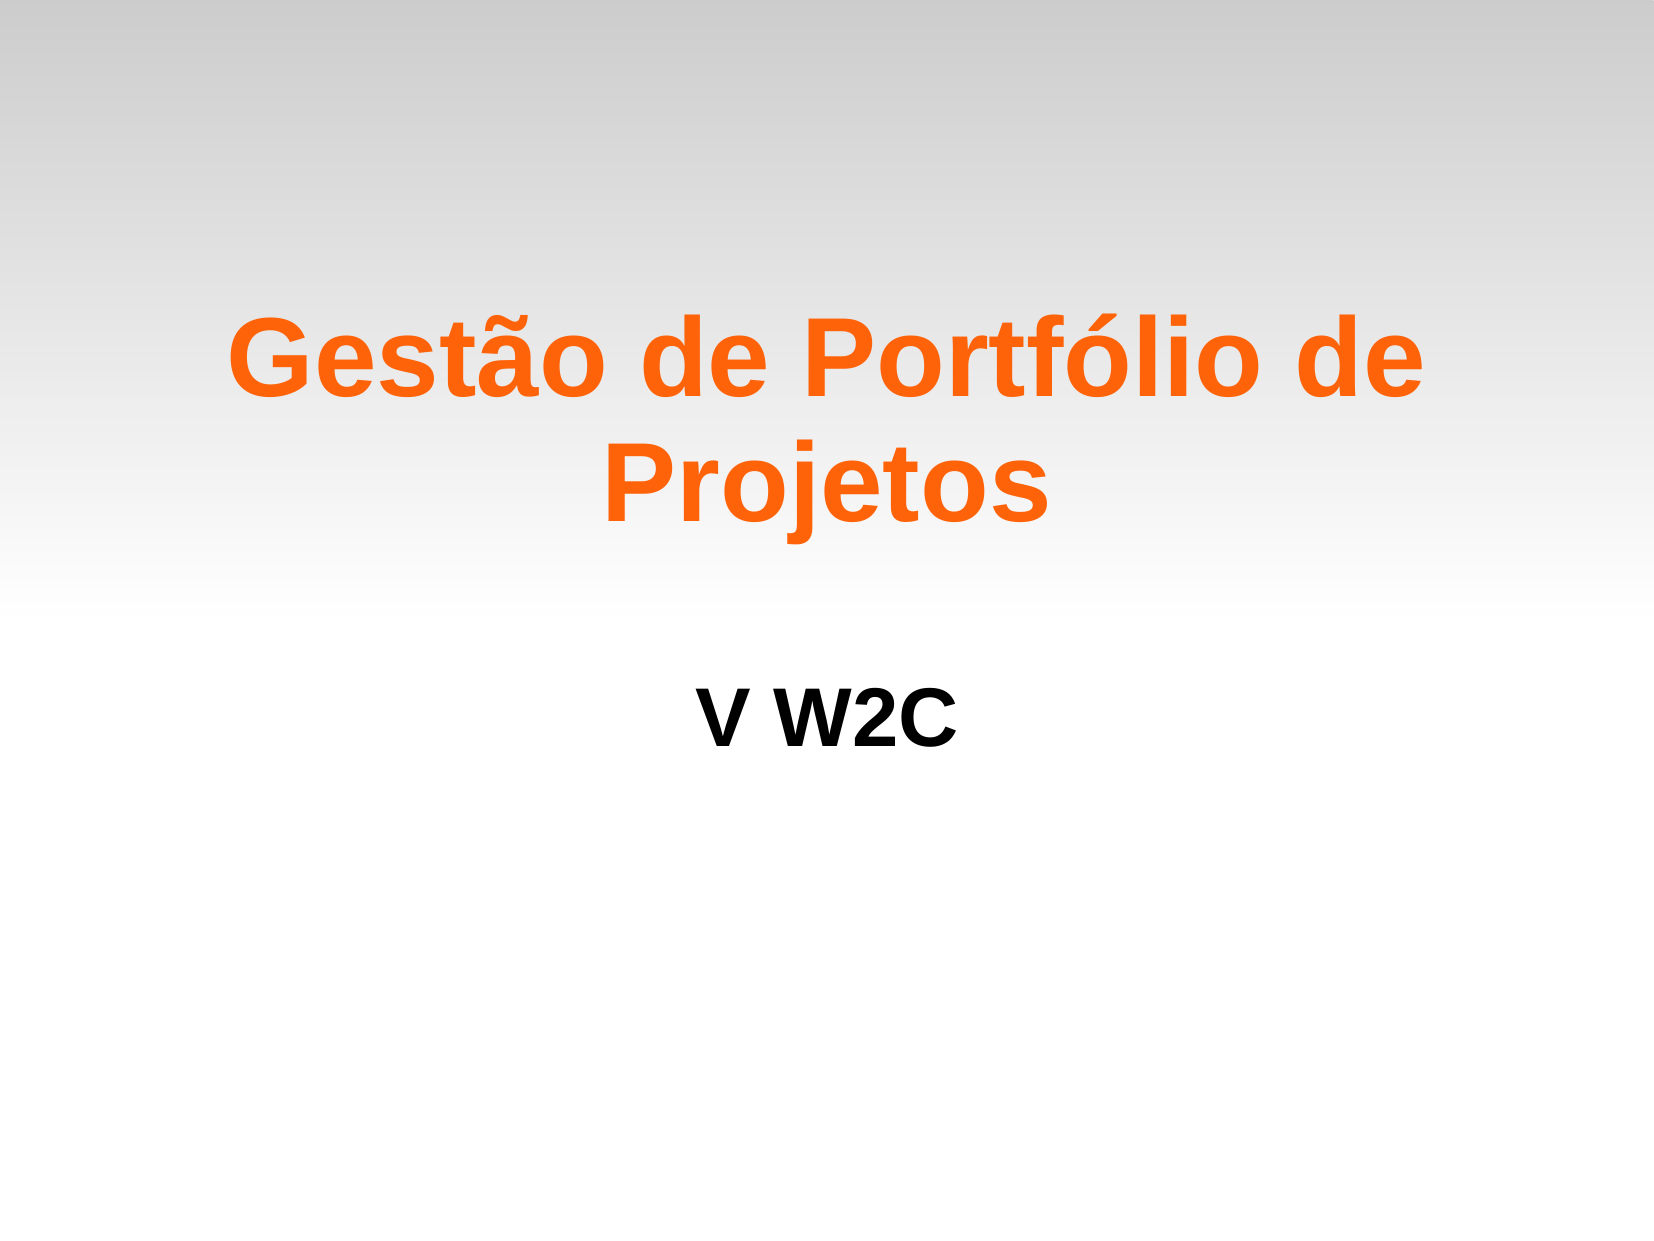

# Gestão de Portfólio de Projetos
V W2C